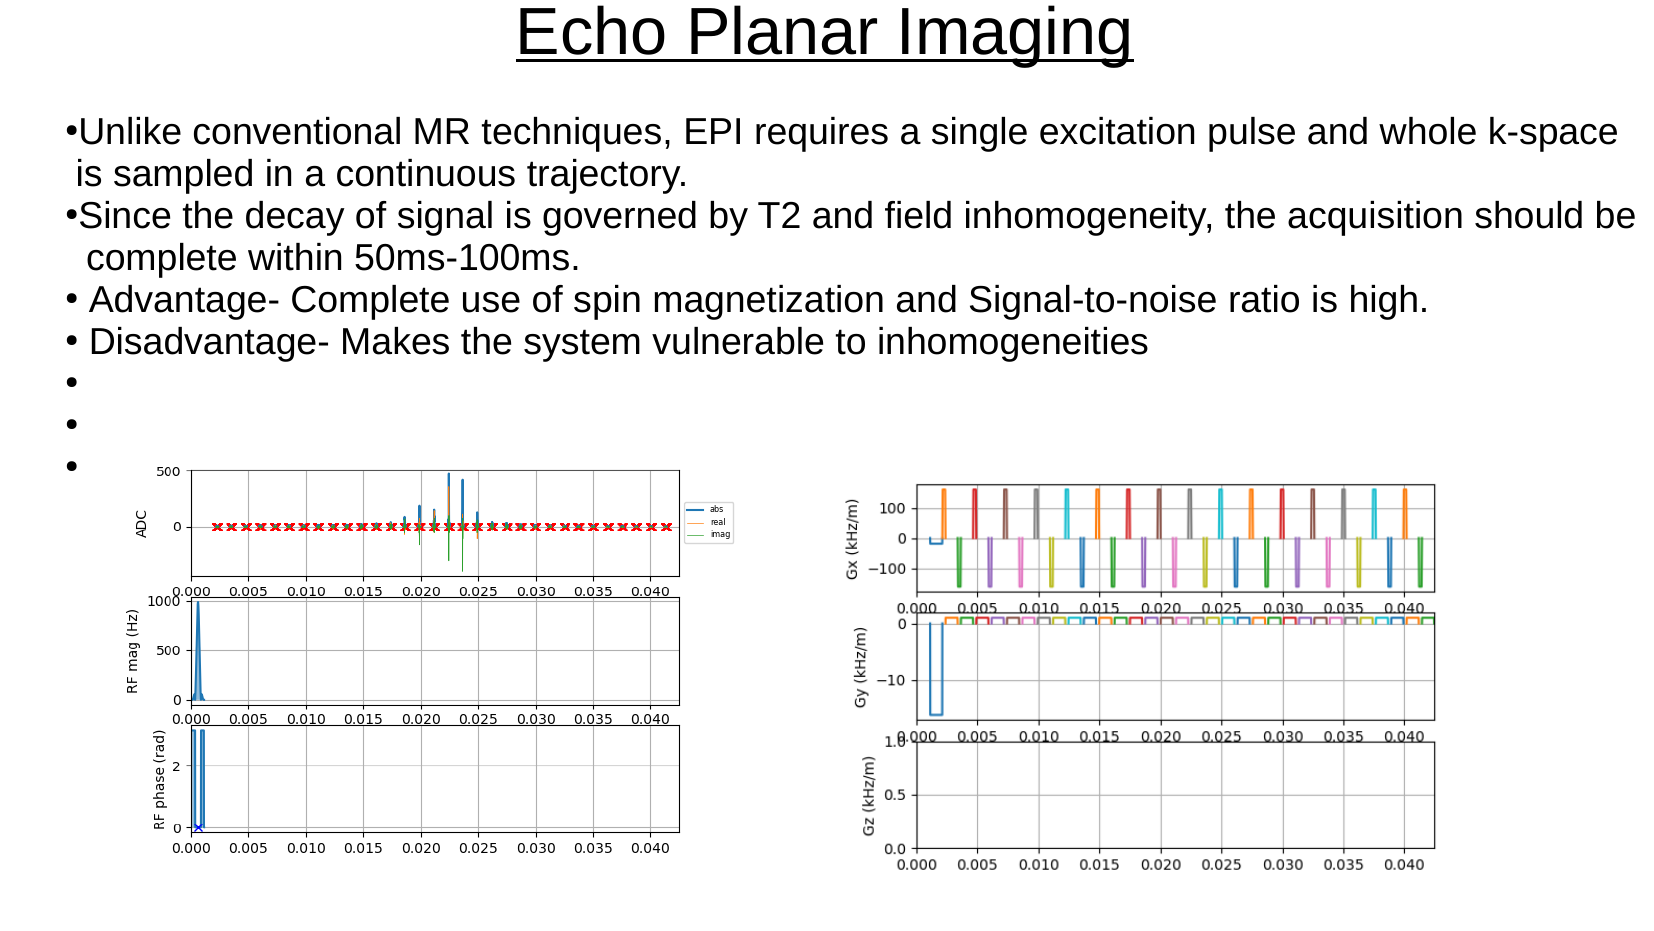

Echo Planar Imaging
Unlike conventional MR techniques, EPI requires a single excitation pulse and whole k-space
 is sampled in a continuous trajectory.
Since the decay of signal is governed by T2 and field inhomogeneity, the acquisition should be
 complete within 50ms-100ms.
 Advantage- Complete use of spin magnetization and Signal-to-noise ratio is high.
 Disadvantage- Makes the system vulnerable to inhomogeneities